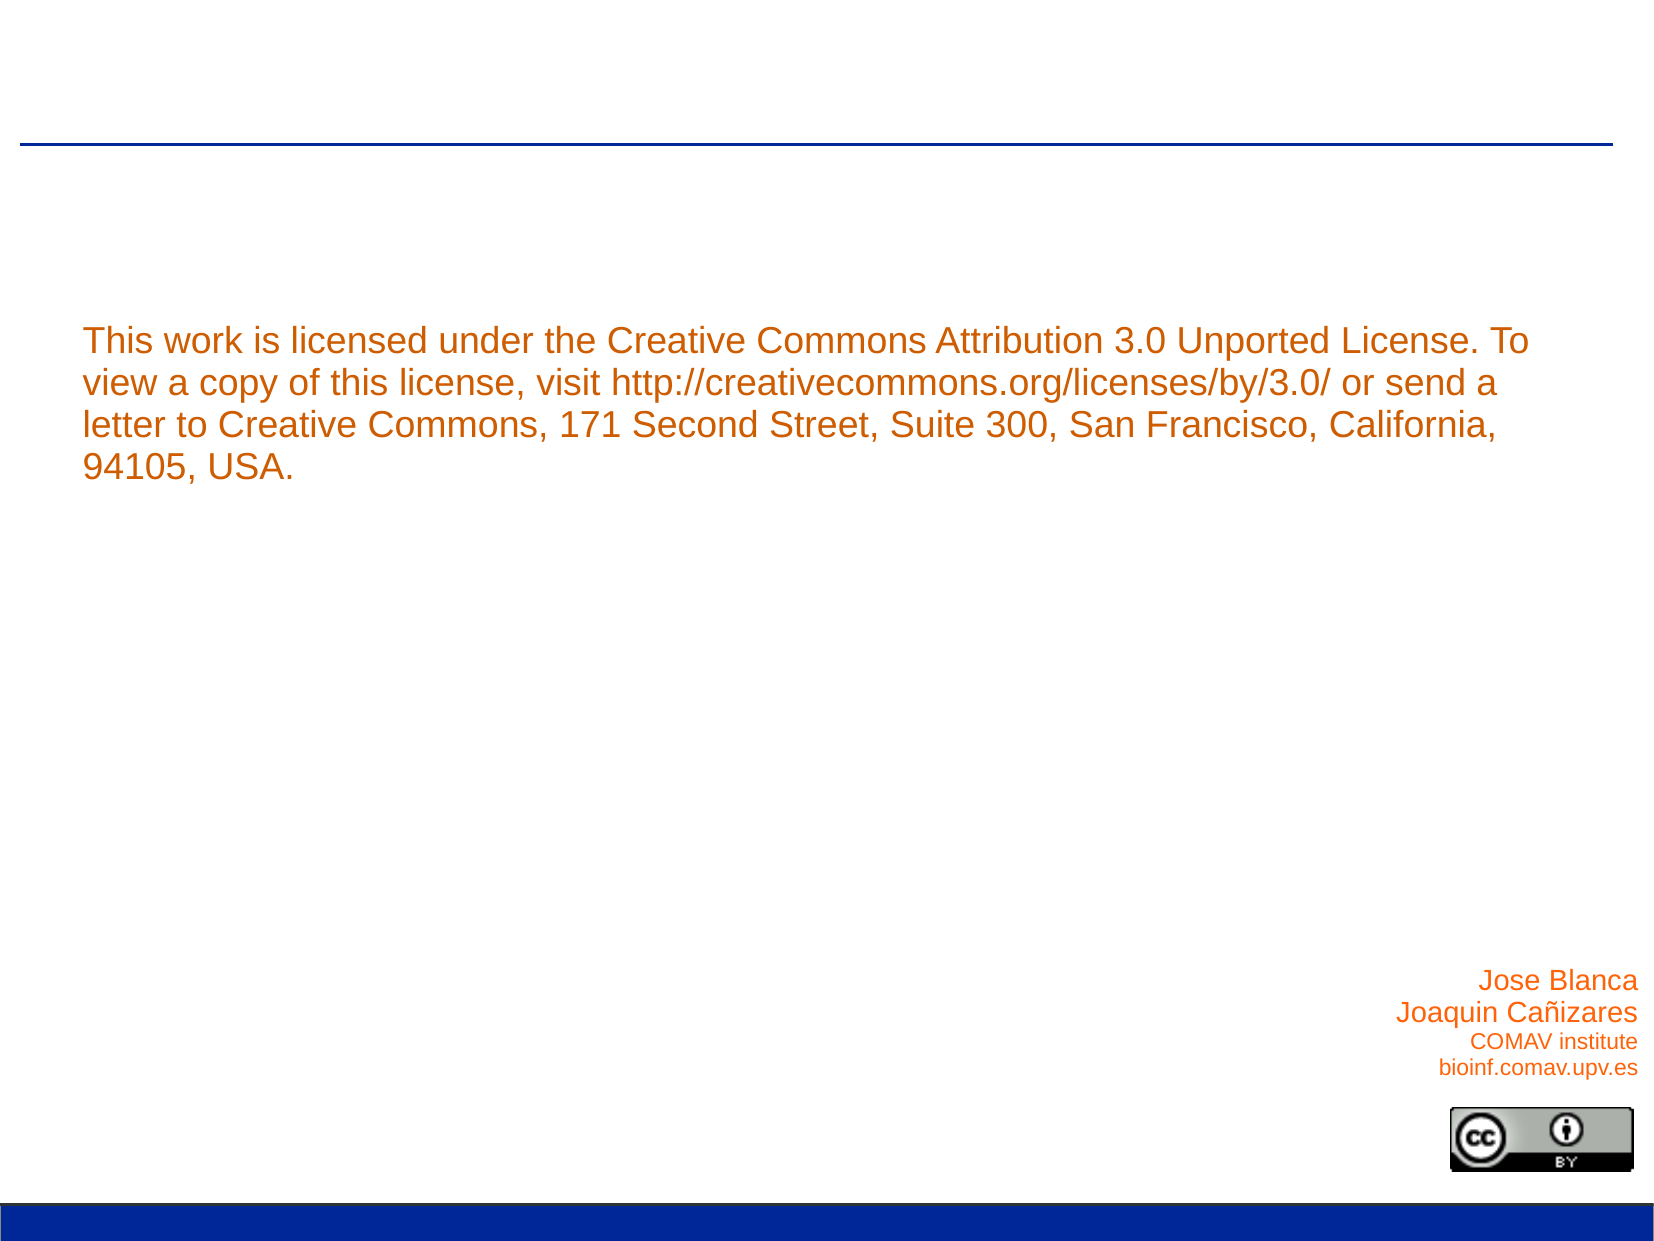

#
This work is licensed under the Creative Commons Attribution 3.0 Unported License. To view a copy of this license, visit http://creativecommons.org/licenses/by/3.0/ or send a letter to Creative Commons, 171 Second Street, Suite 300, San Francisco, California, 94105, USA.
Jose Blanca
Joaquin Cañizares
COMAV institute
bioinf.comav.upv.es